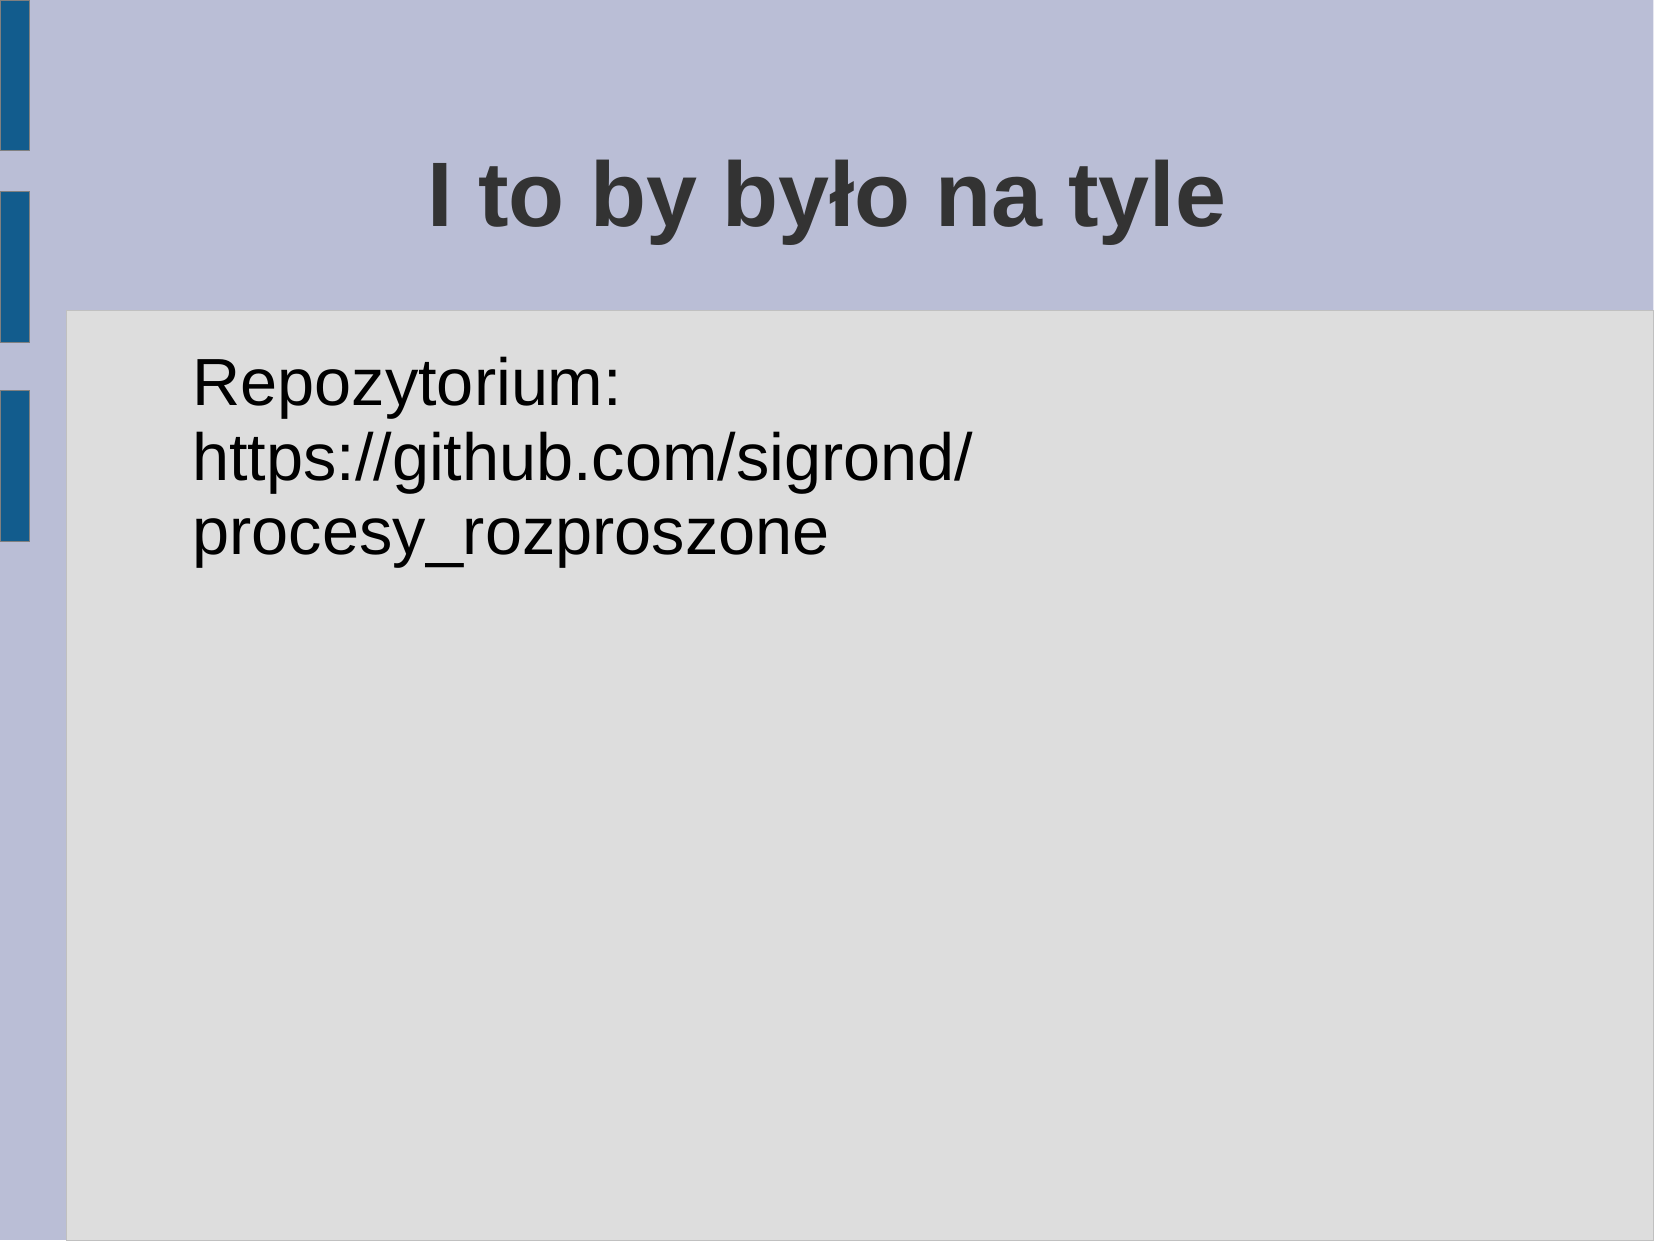

# I to by było na tyle
Repozytorium:
https://github.com/sigrond/procesy_rozproszone